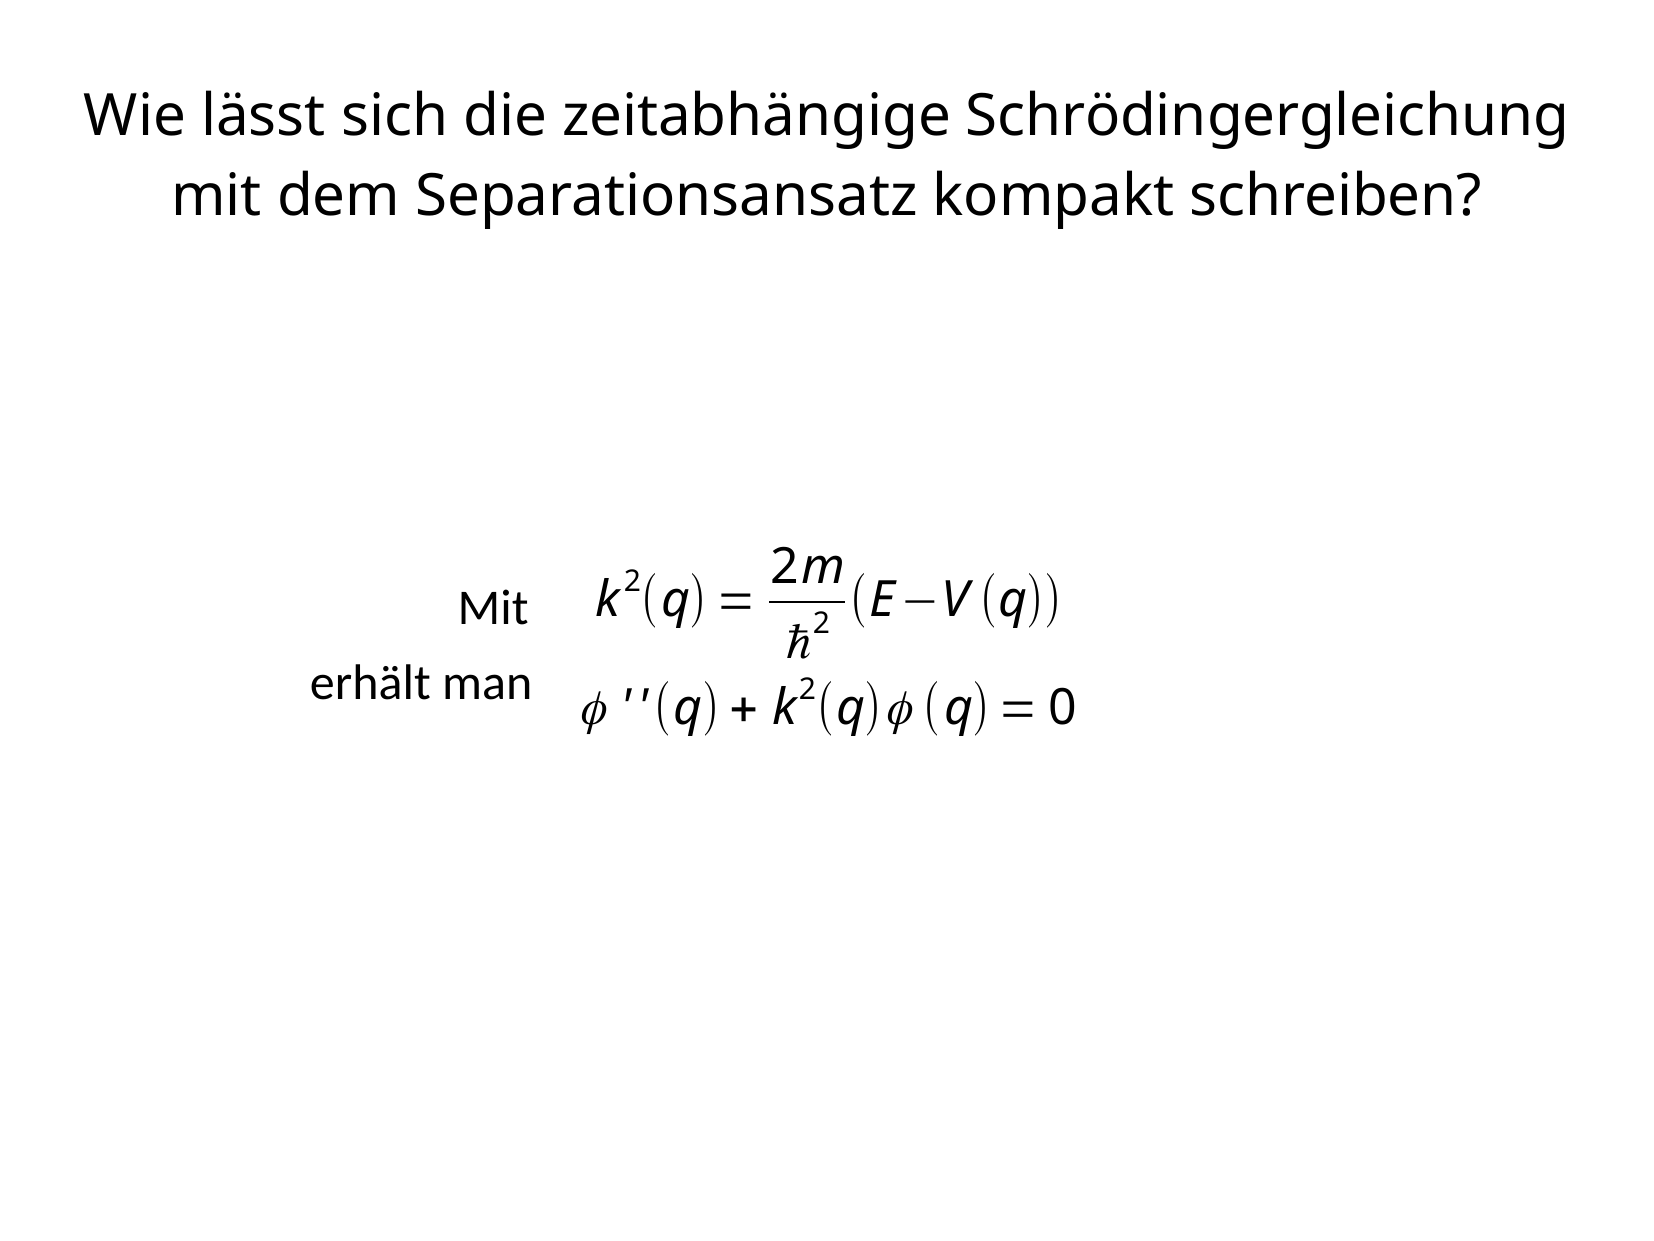

# Wie lässt sich die zeitabhängige Schrödingergleichung mit dem Separationsansatz kompakt schreiben?
Mit
erhält man